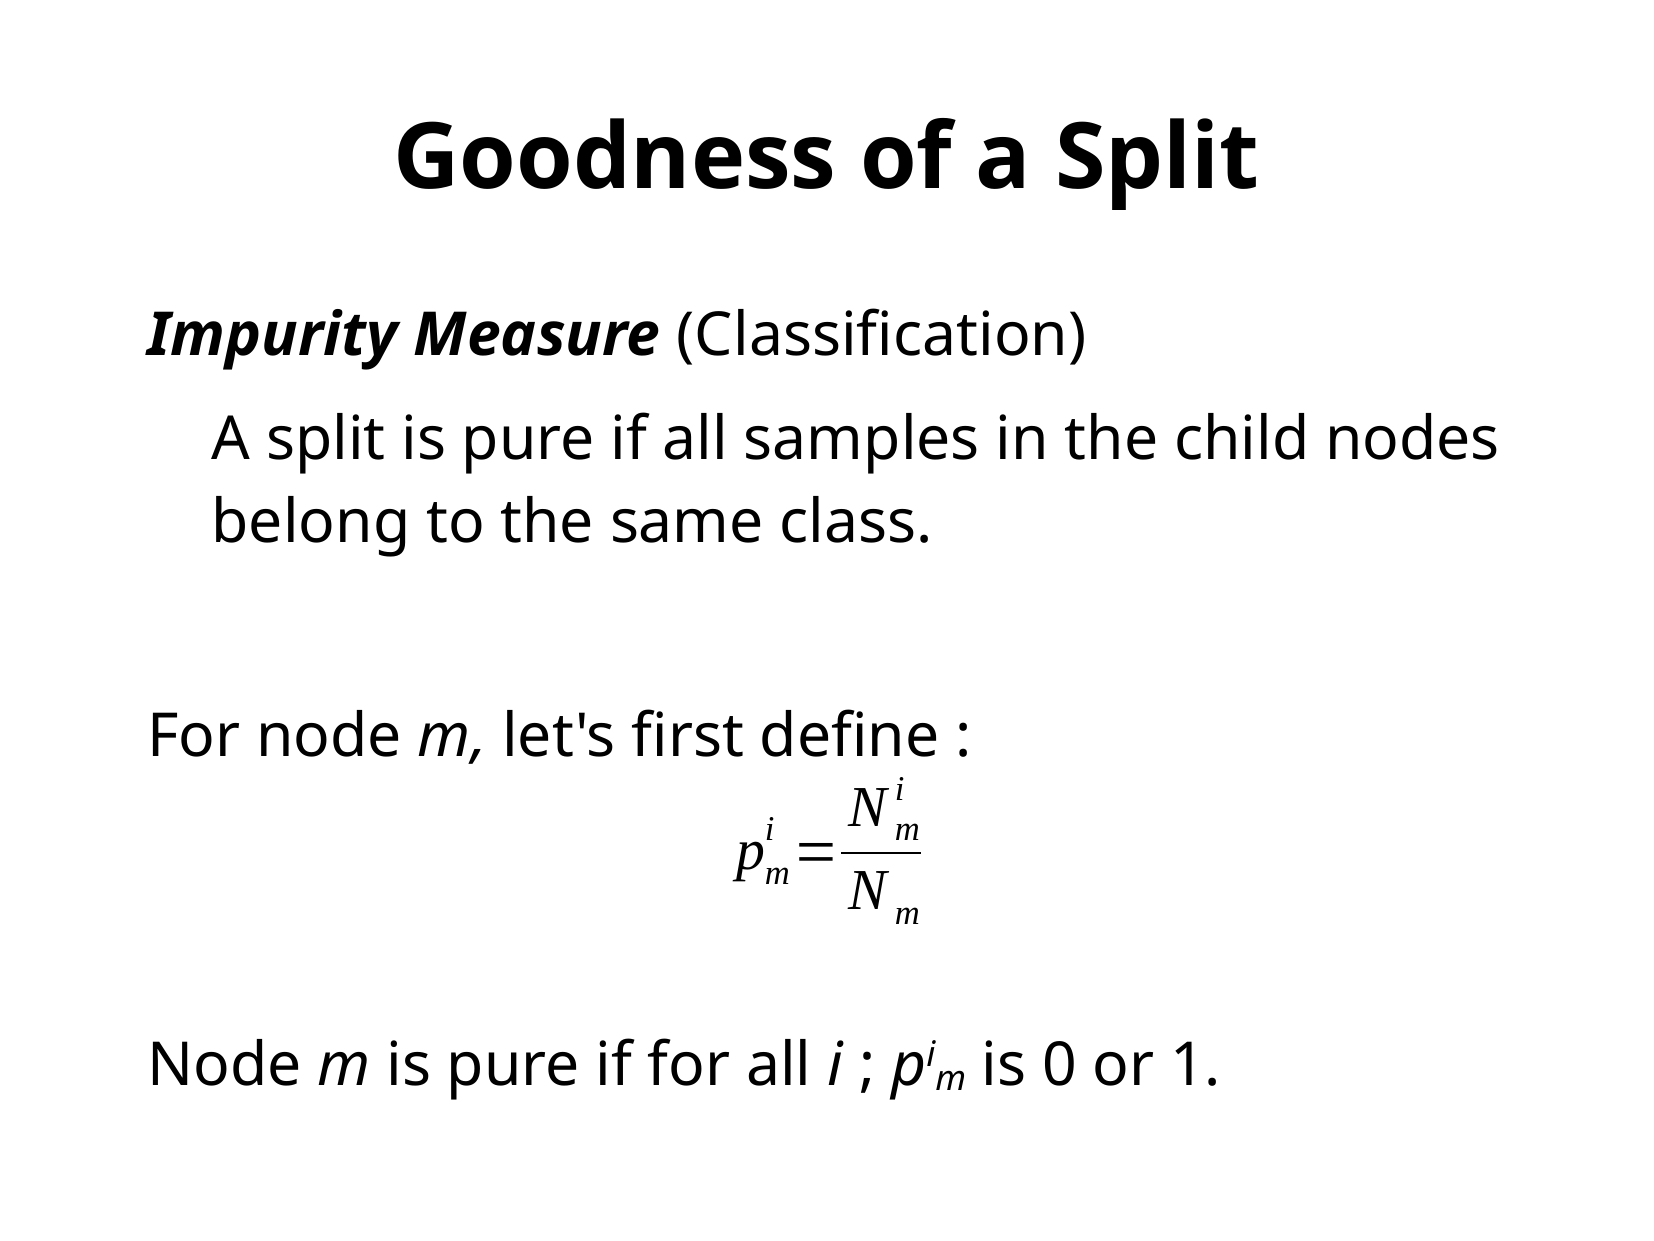

# Goodness of a Split
Impurity Measure (Classification)
A split is pure if all samples in the child nodes belong to the same class.
For node m, let's first define :
Node m is pure if for all i ; pim is 0 or 1.